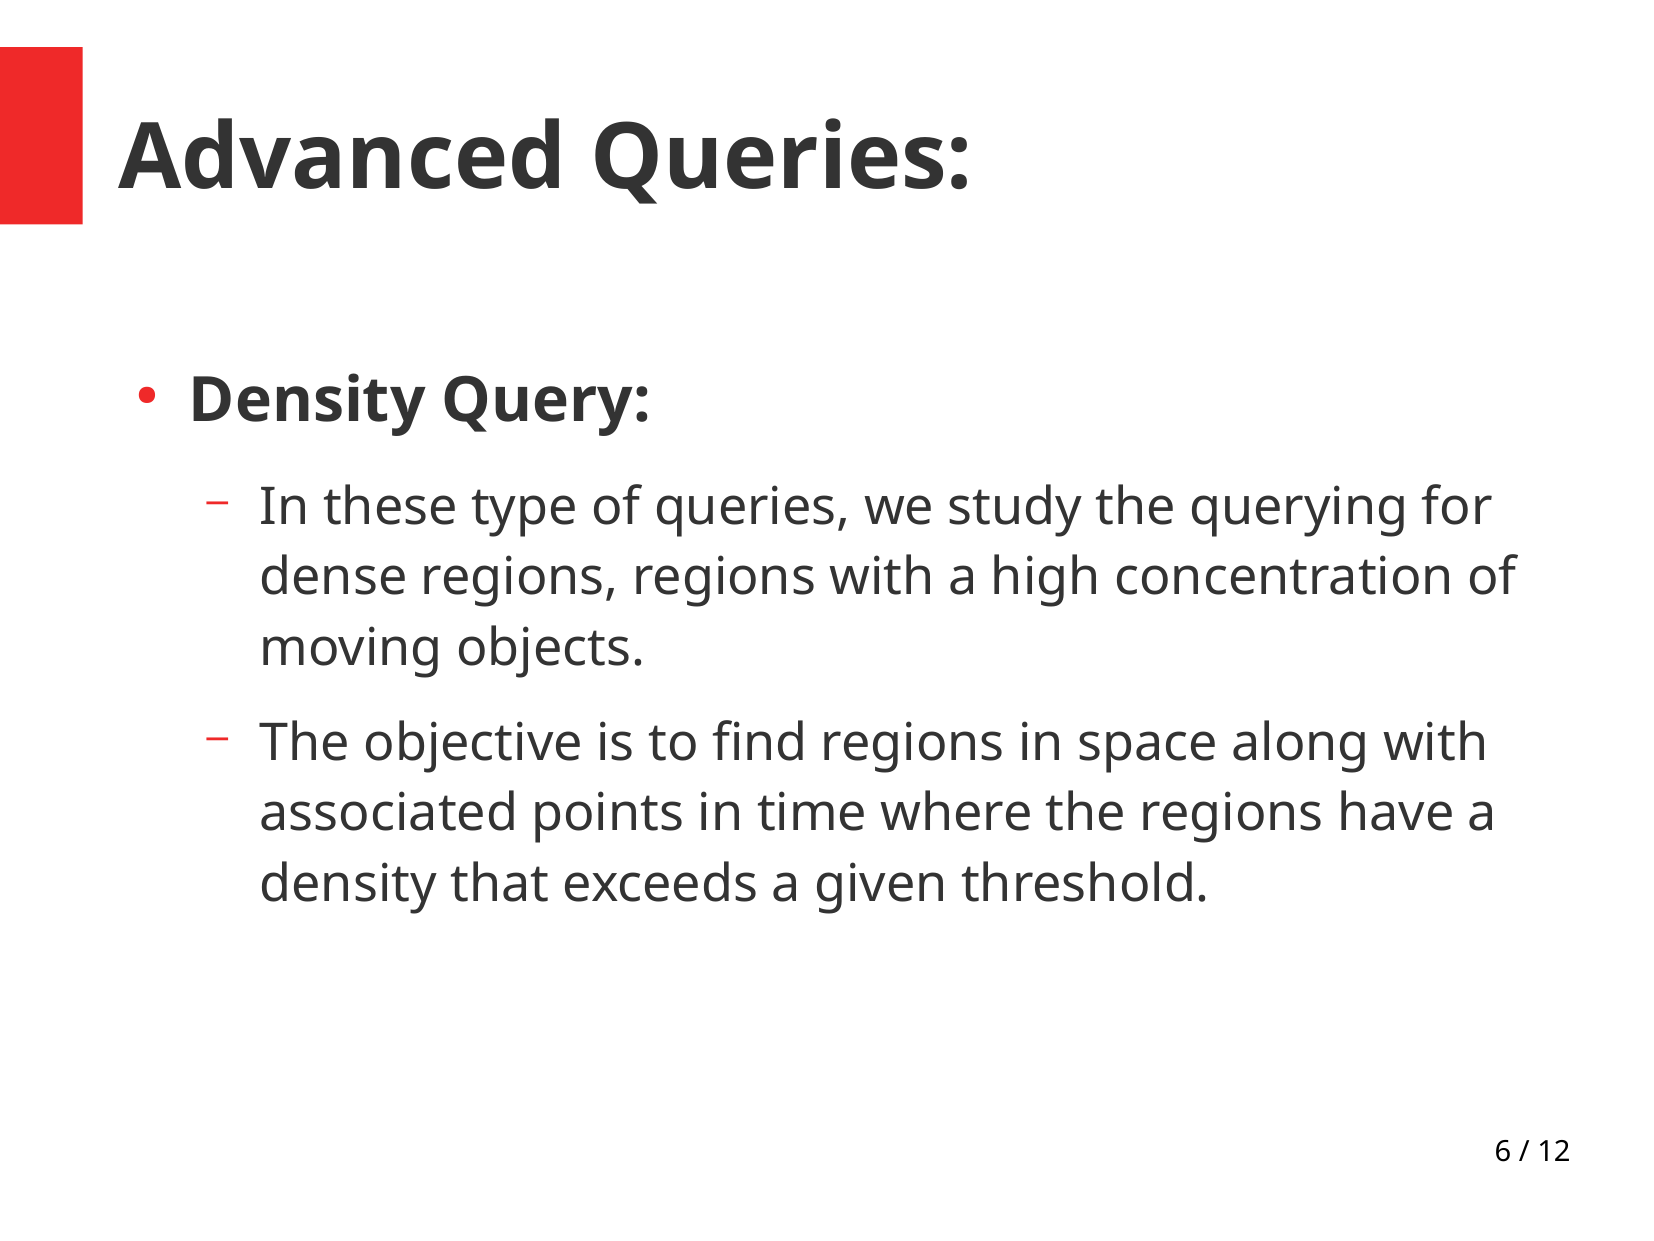

# Advanced Queries:
Density Query:
In these type of queries, we study the querying for dense regions, regions with a high concentration of moving objects.
The objective is to find regions in space along with associated points in time where the regions have a density that exceeds a given threshold.
6